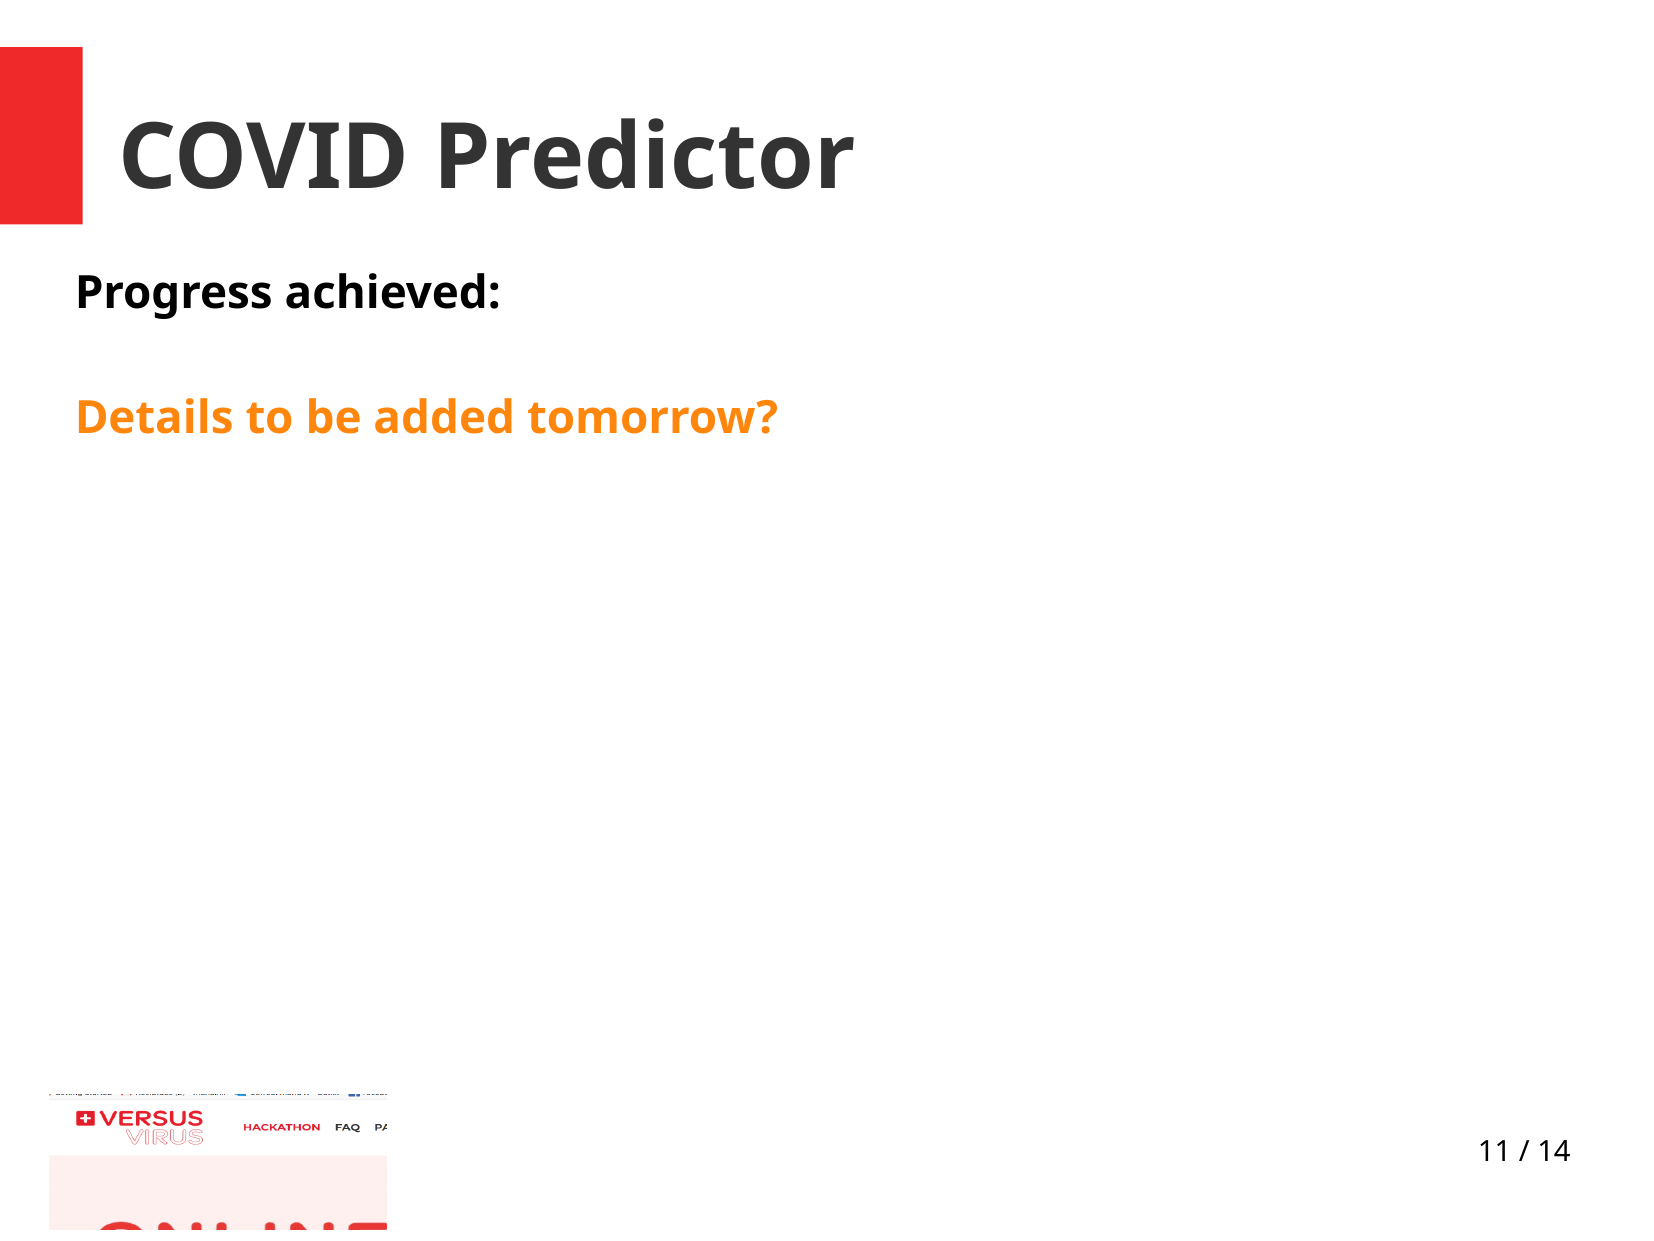

# COVID Predictor
Progress achieved:
Details to be added tomorrow?
11